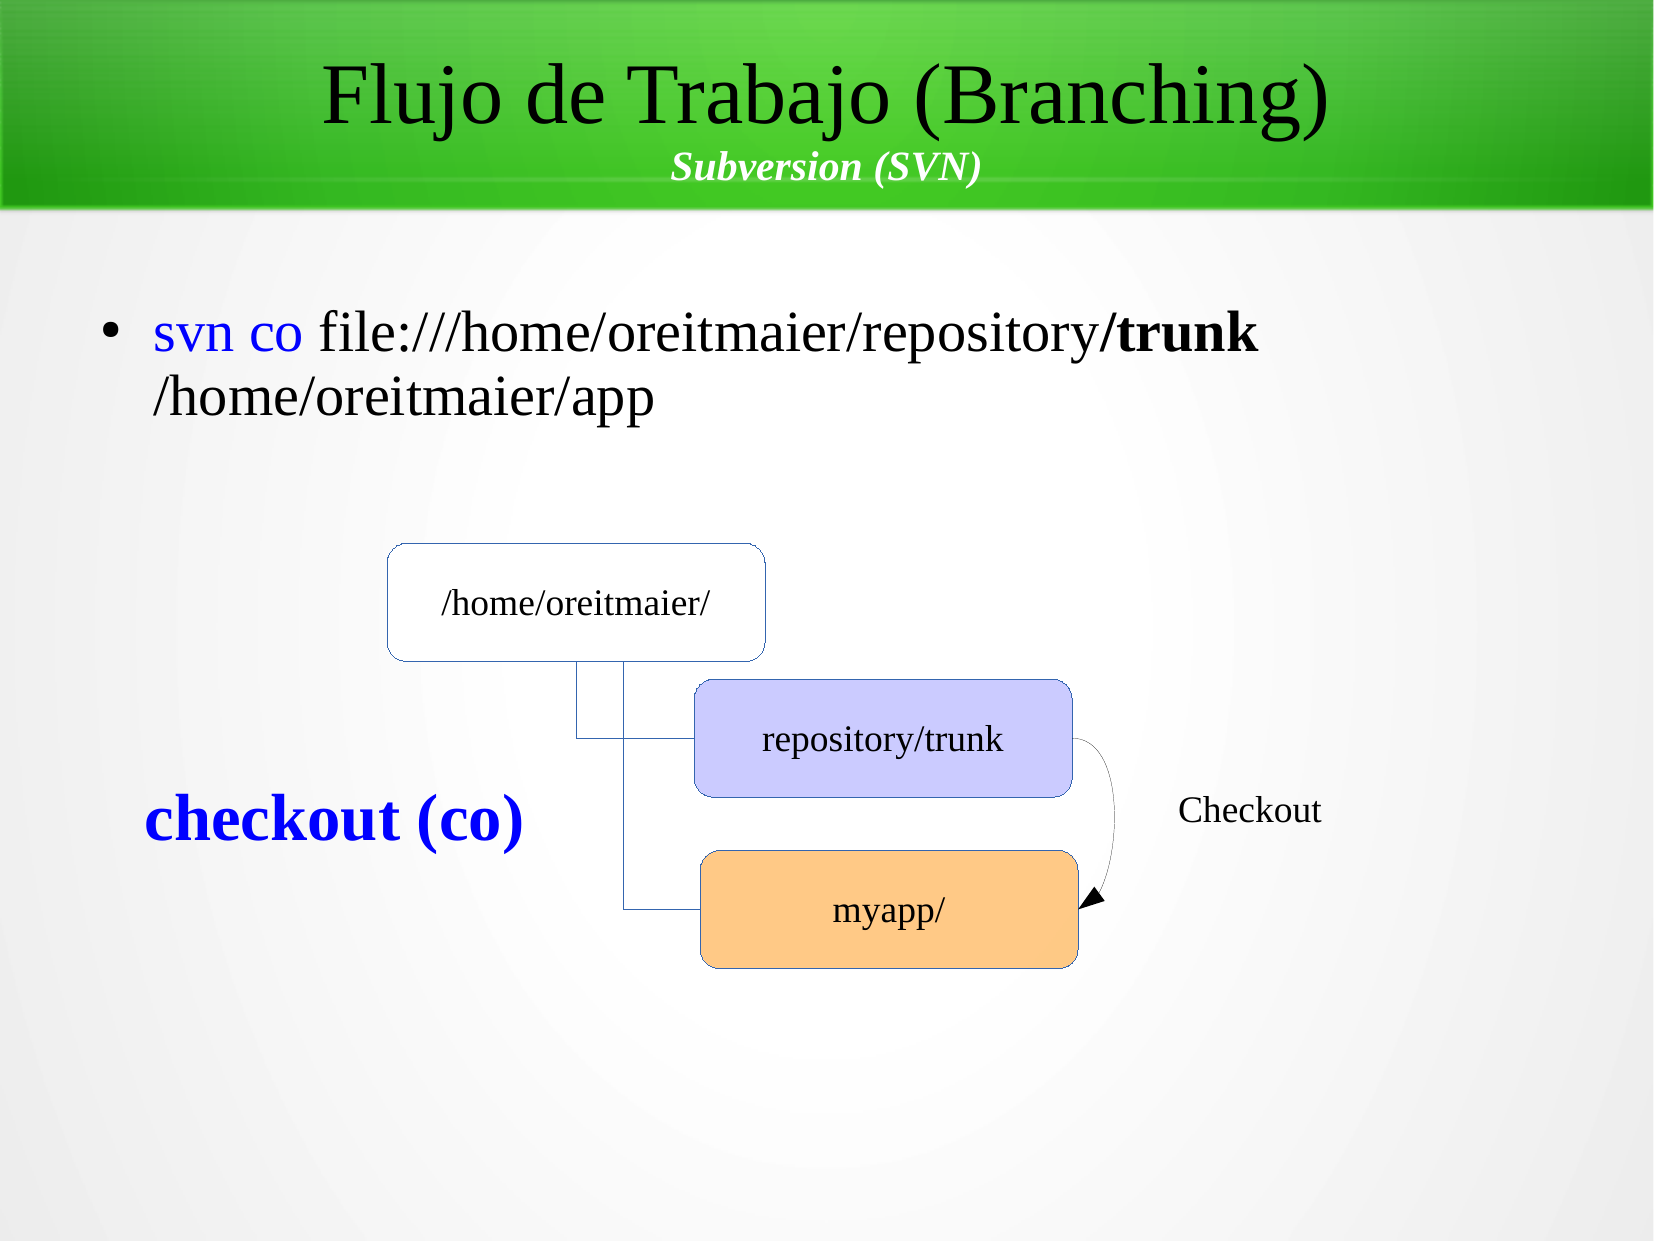

# Flujo de Trabajo (Branching) Subversion (SVN)
svn co file:///home/oreitmaier/repository/trunk /home/oreitmaier/app
/home/oreitmaier/
repository/trunk
checkout (co)
Checkout
myapp/